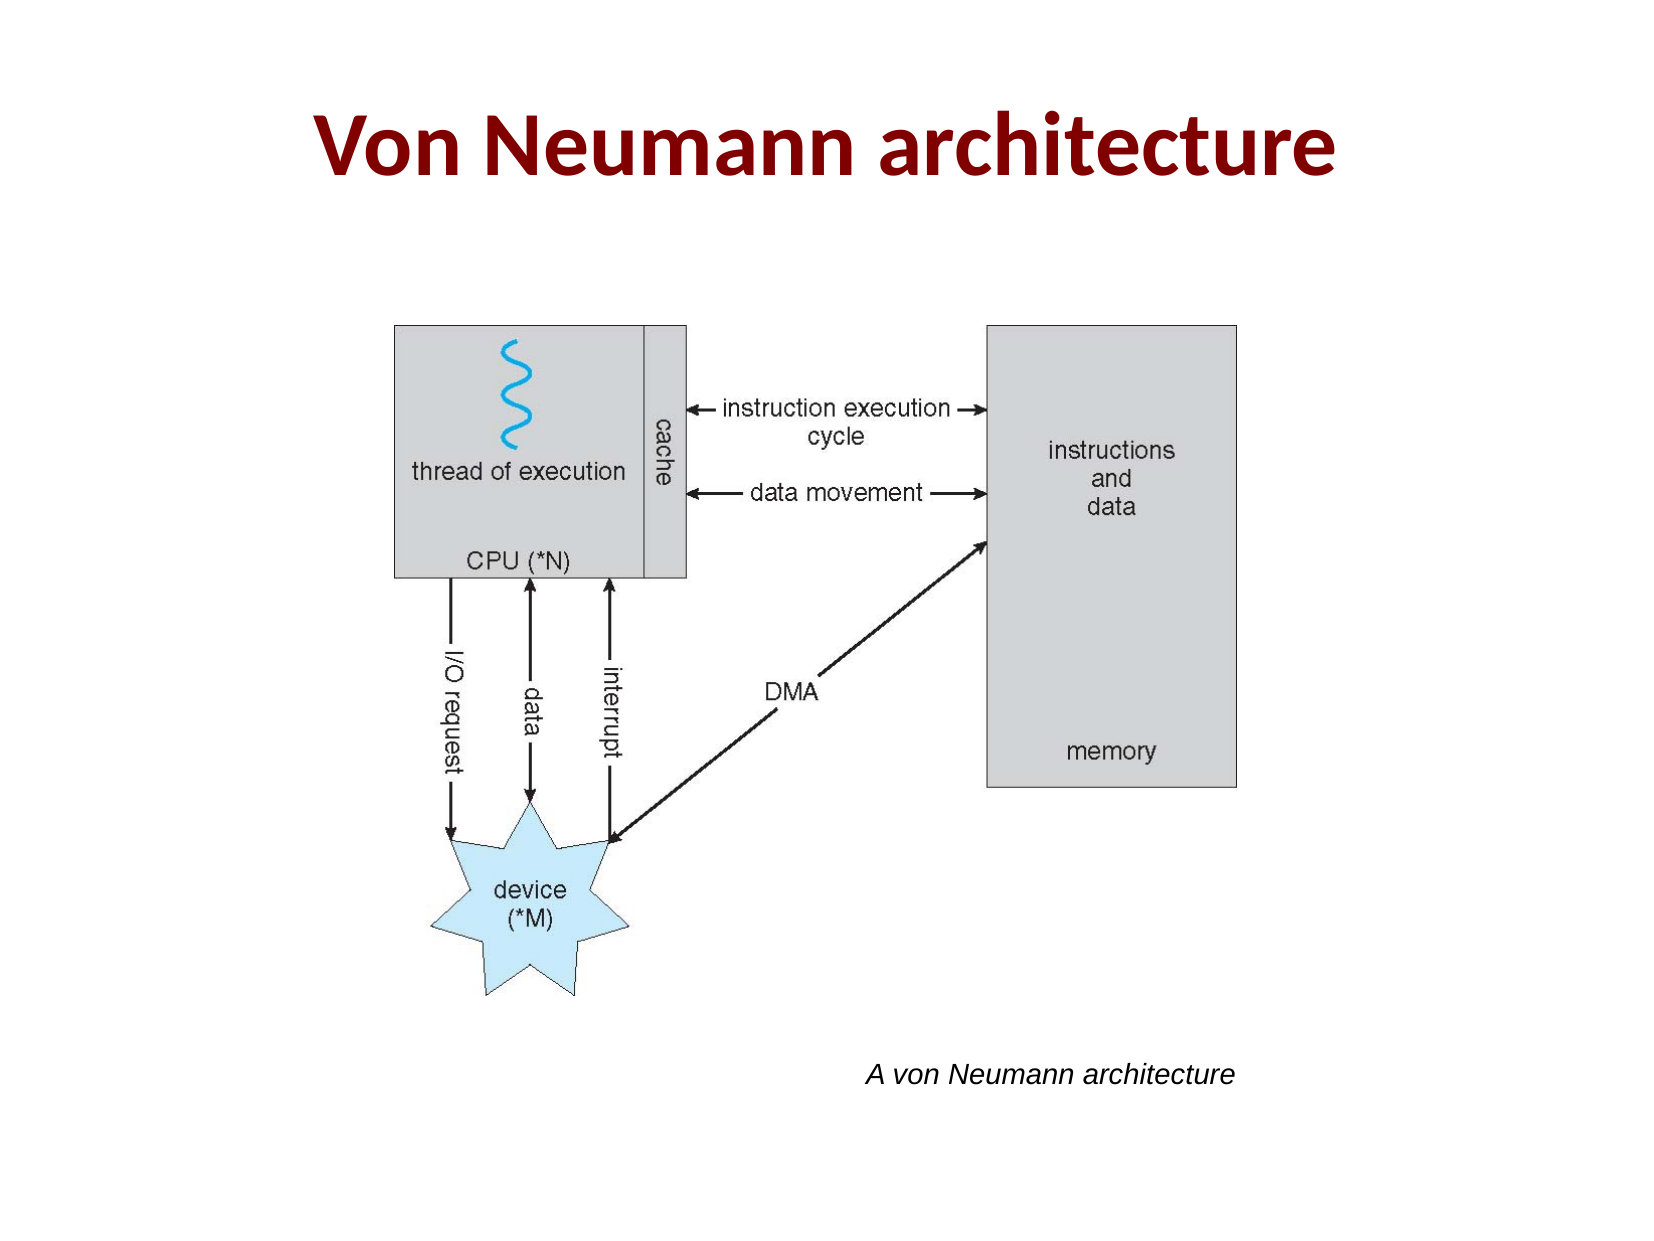

# Von Neumann architecture
A von Neumann architecture